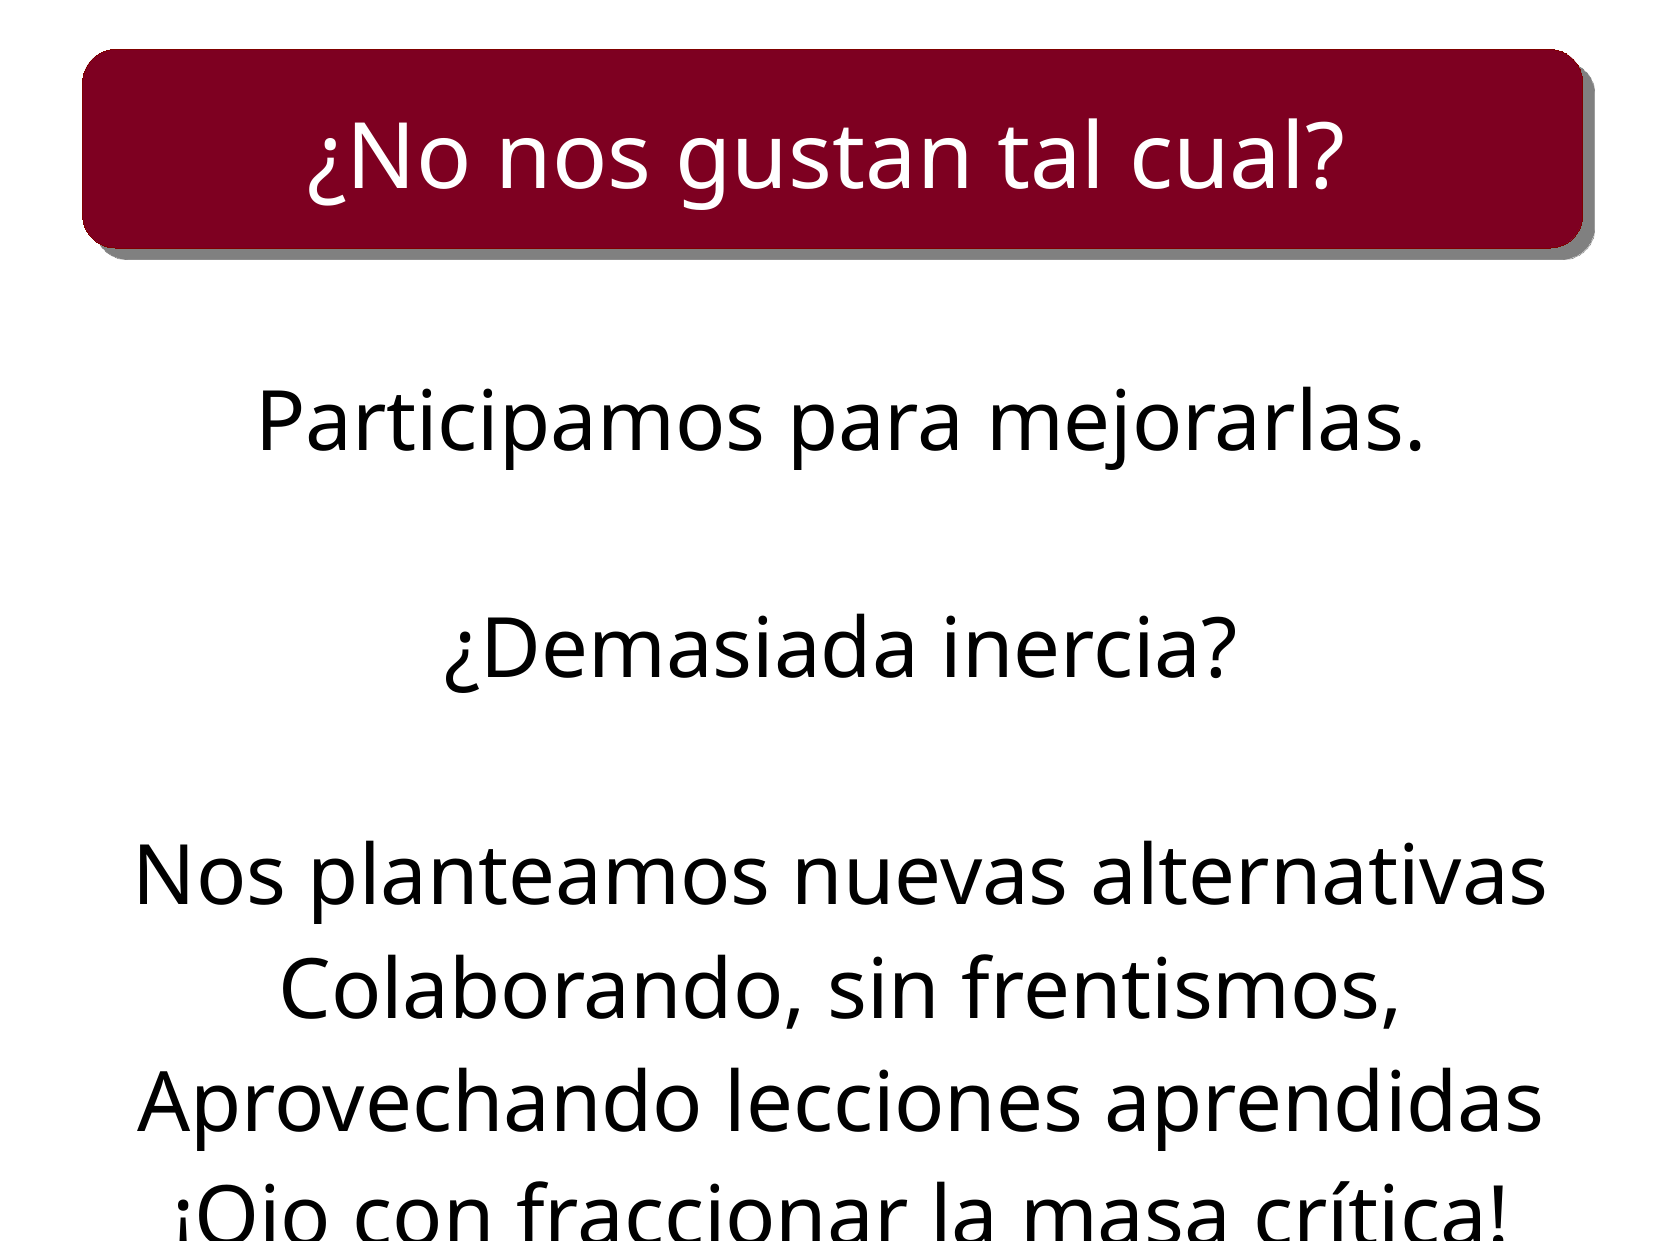

# ¿No nos gustan tal cual?
Participamos para mejorarlas.
¿Demasiada inercia?
Nos planteamos nuevas alternativas
Colaborando, sin frentismos,
Aprovechando lecciones aprendidas
¡Ojo con fraccionar la masa crítica!